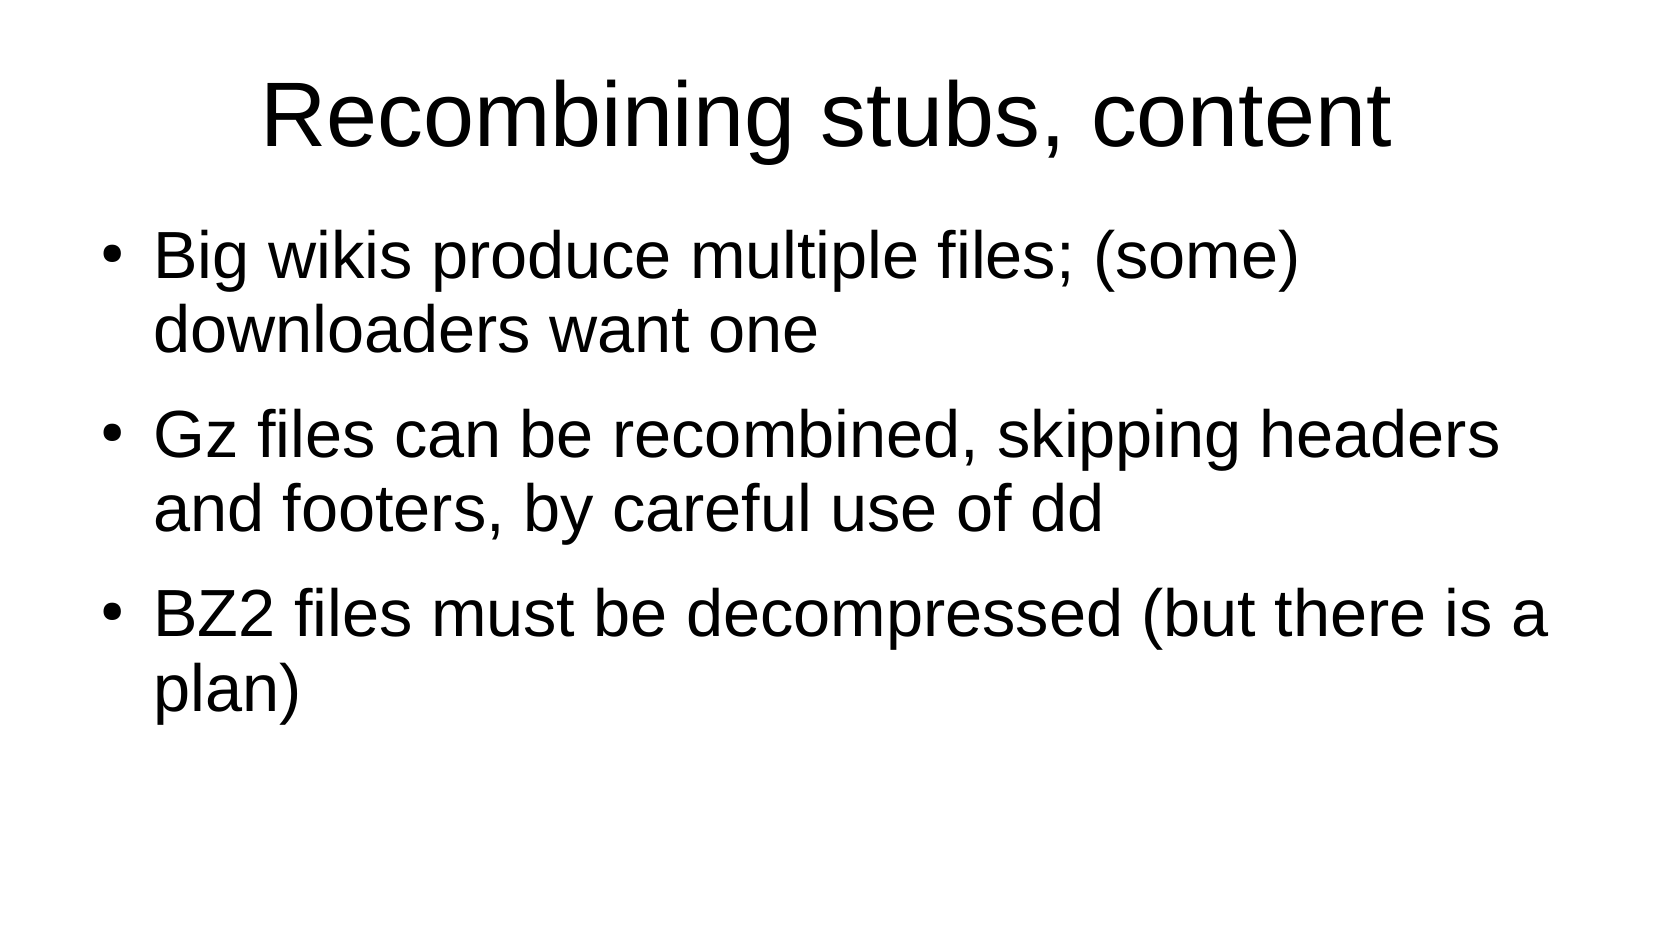

# Recombining stubs, content
Big wikis produce multiple files; (some) downloaders want one
Gz files can be recombined, skipping headers and footers, by careful use of dd
BZ2 files must be decompressed (but there is a plan)